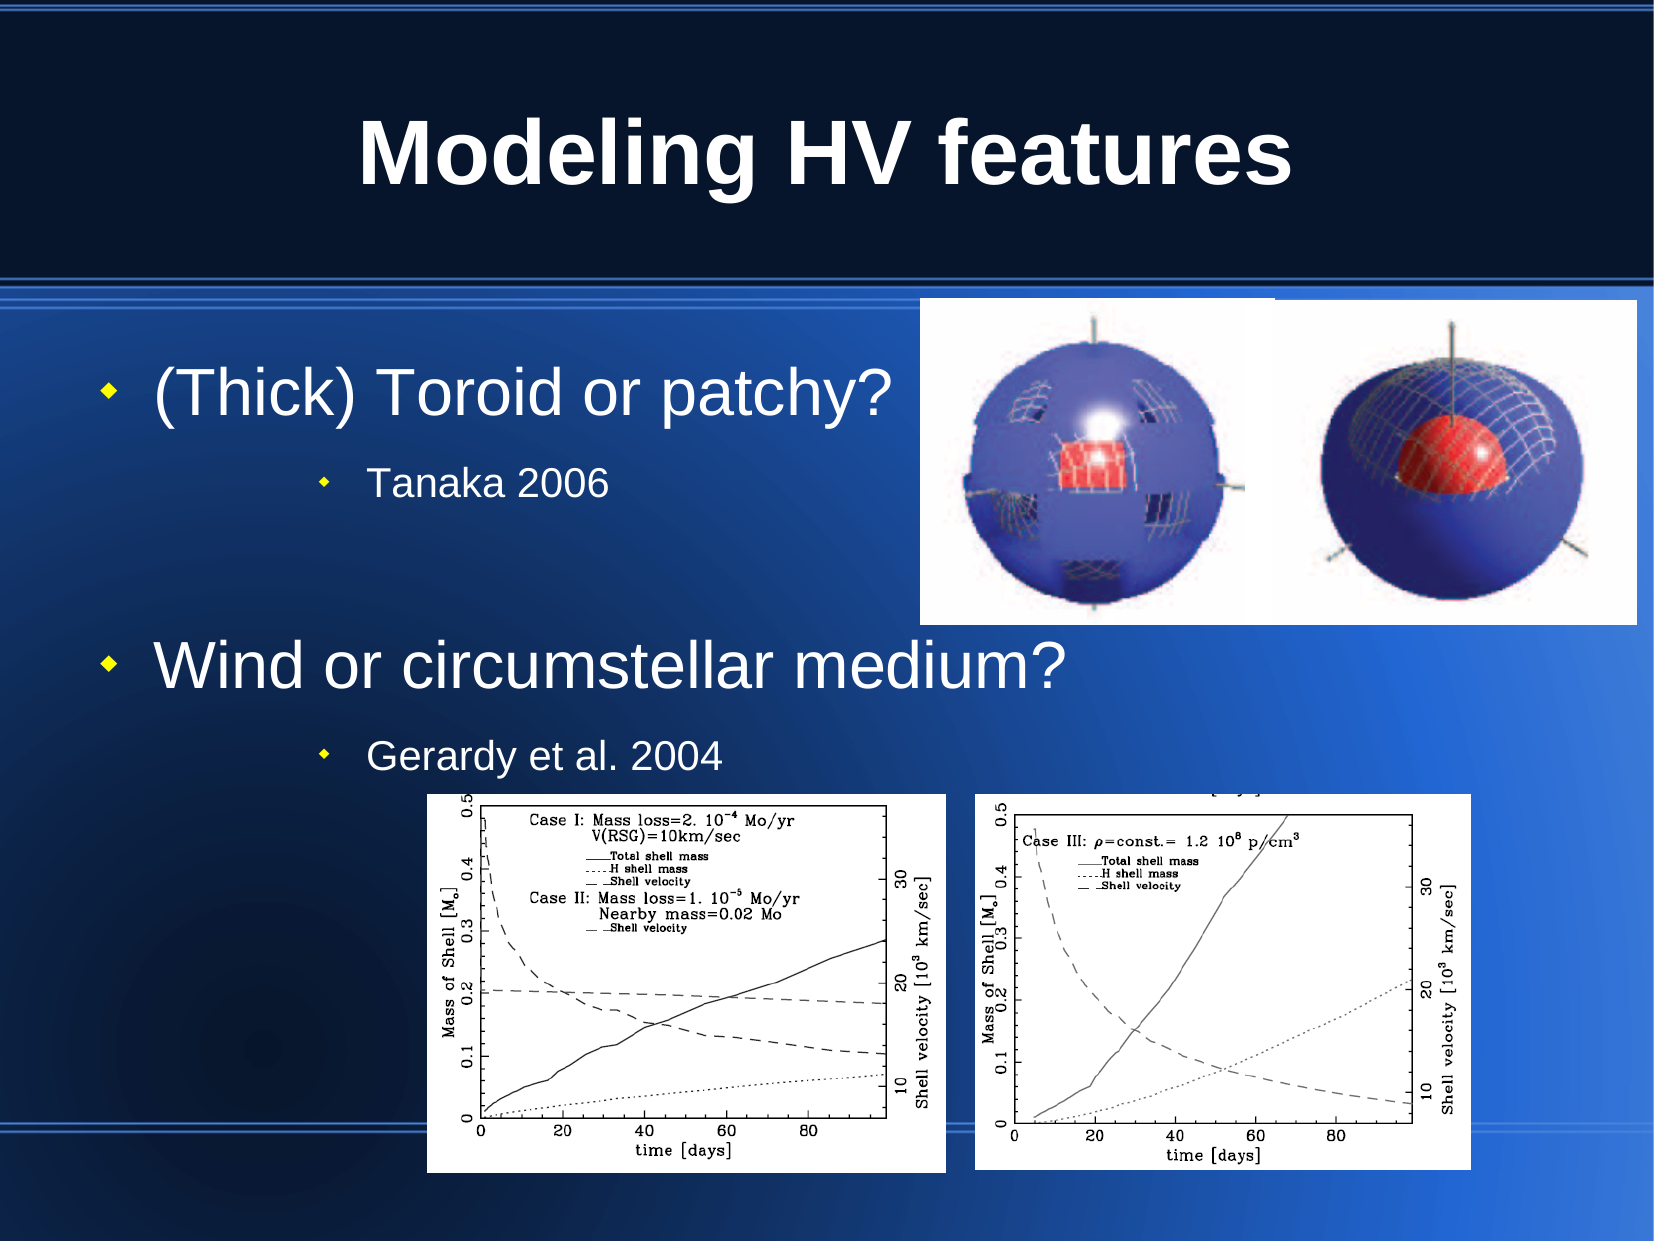

# Modeling HV features
(Thick) Toroid or patchy?
Tanaka 2006
Wind or circumstellar medium?
Gerardy et al. 2004